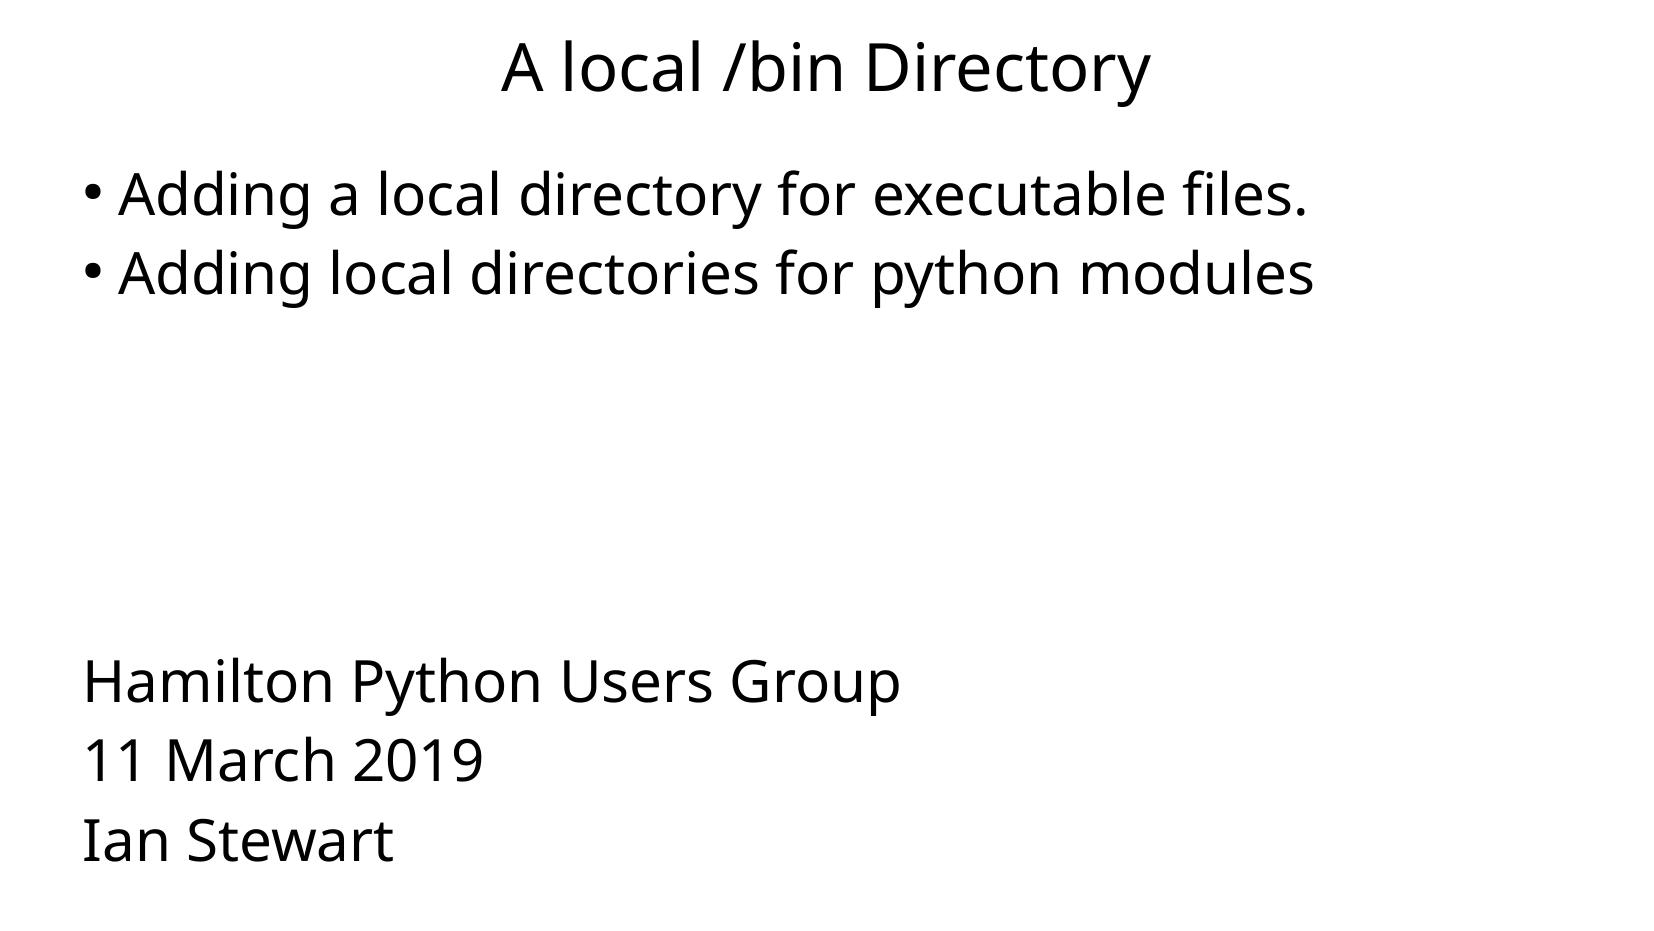

# A local /bin Directory
Adding a local directory for executable files.
Adding local directories for python modules
Hamilton Python Users Group
11 March 2019
Ian Stewart